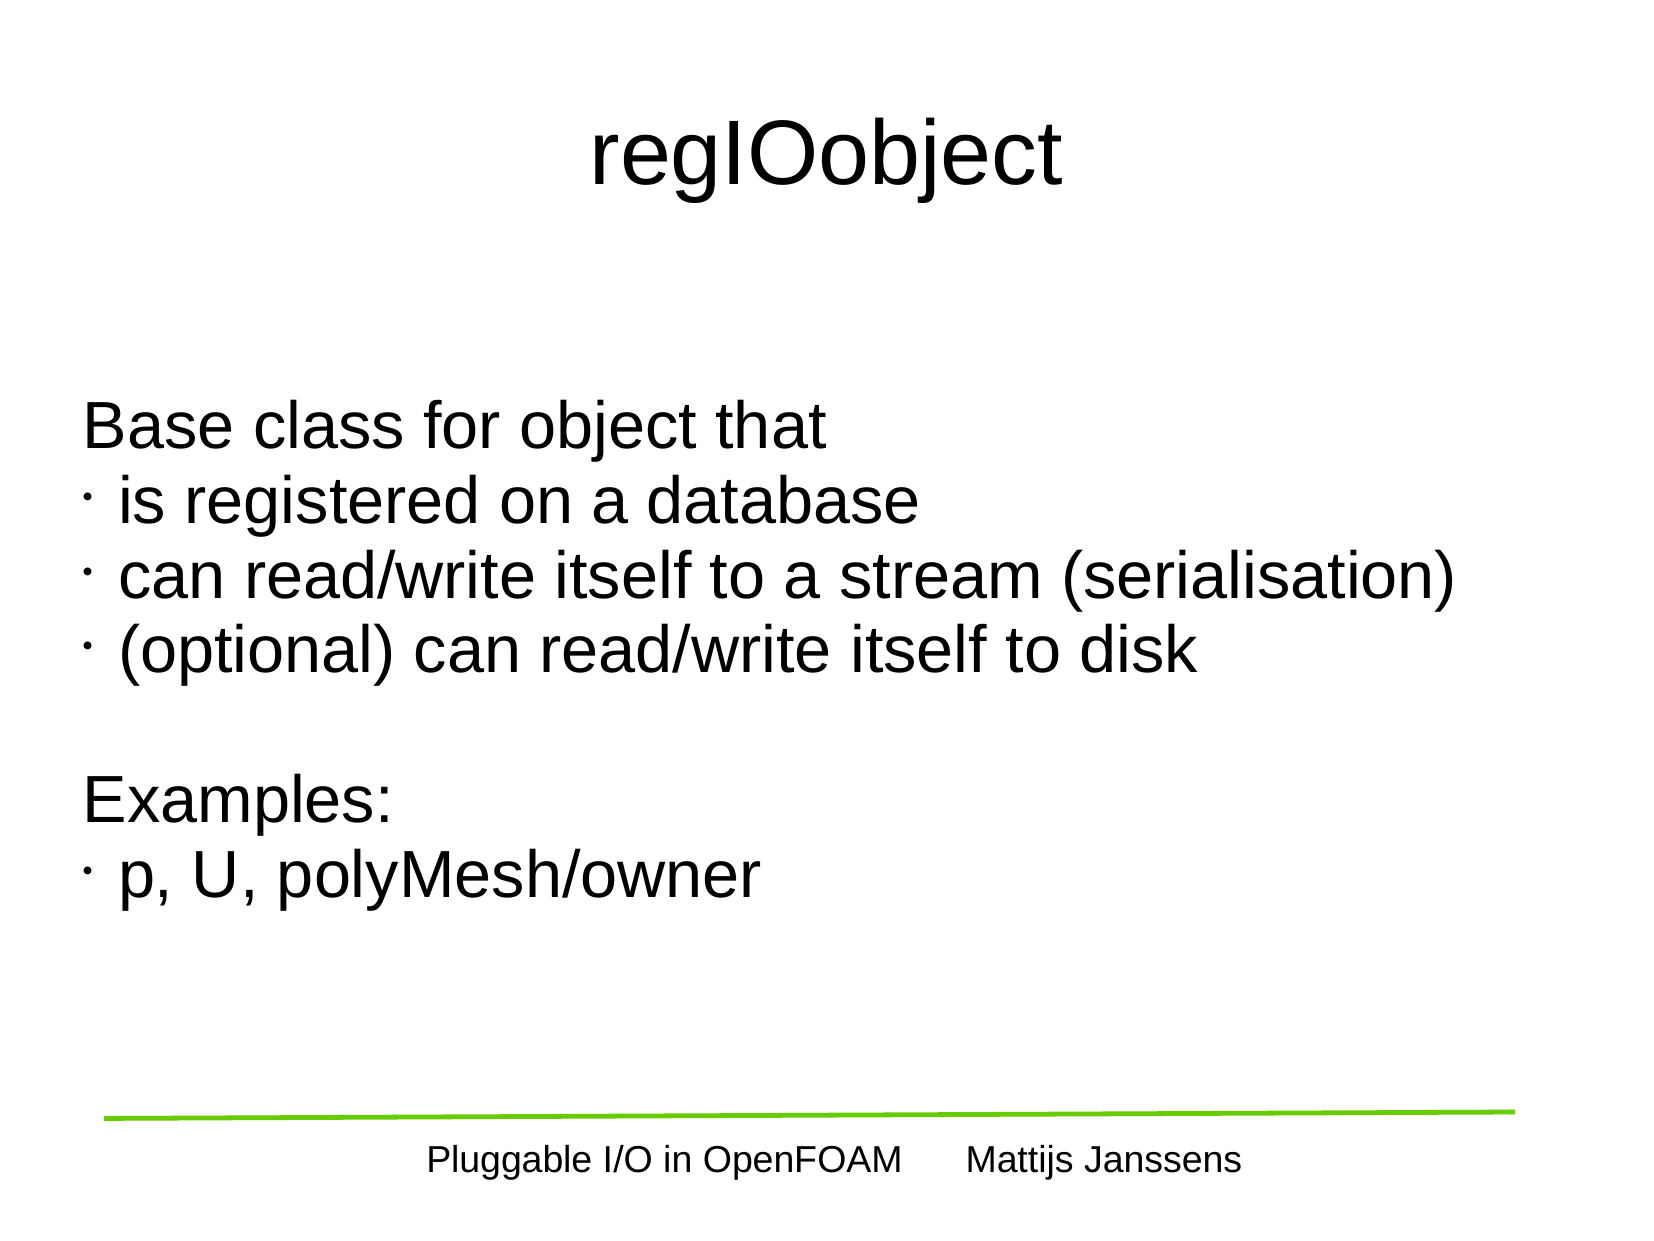

# regIOobject
Base class for object that
is registered on a database
can read/write itself to a stream (serialisation)
(optional) can read/write itself to disk
Examples:
p, U, polyMesh/owner